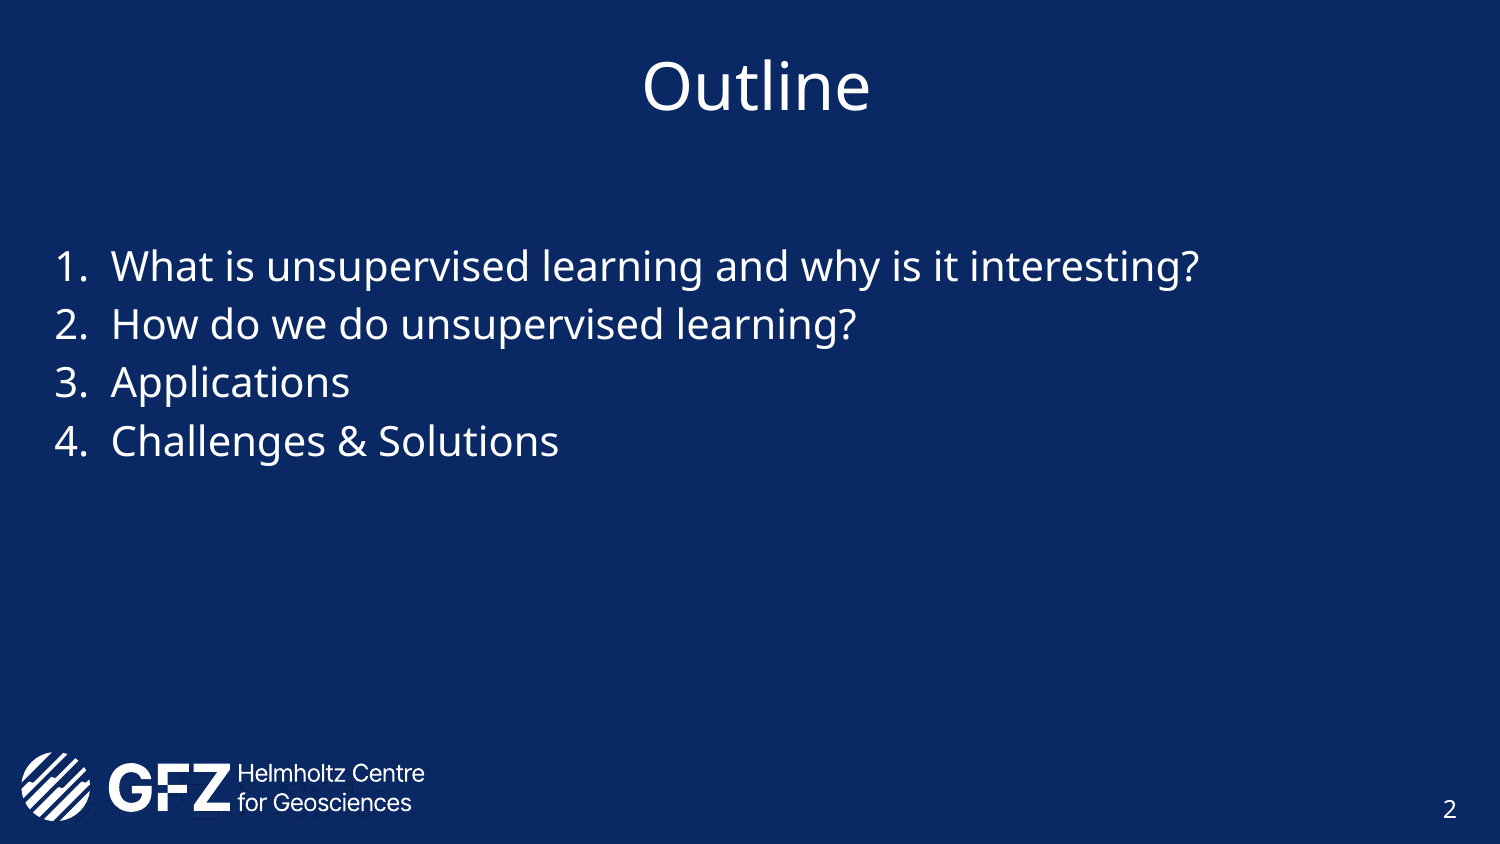

# Outline
What is unsupervised learning and why is it interesting?
How do we do unsupervised learning?
Applications
Challenges & Solutions